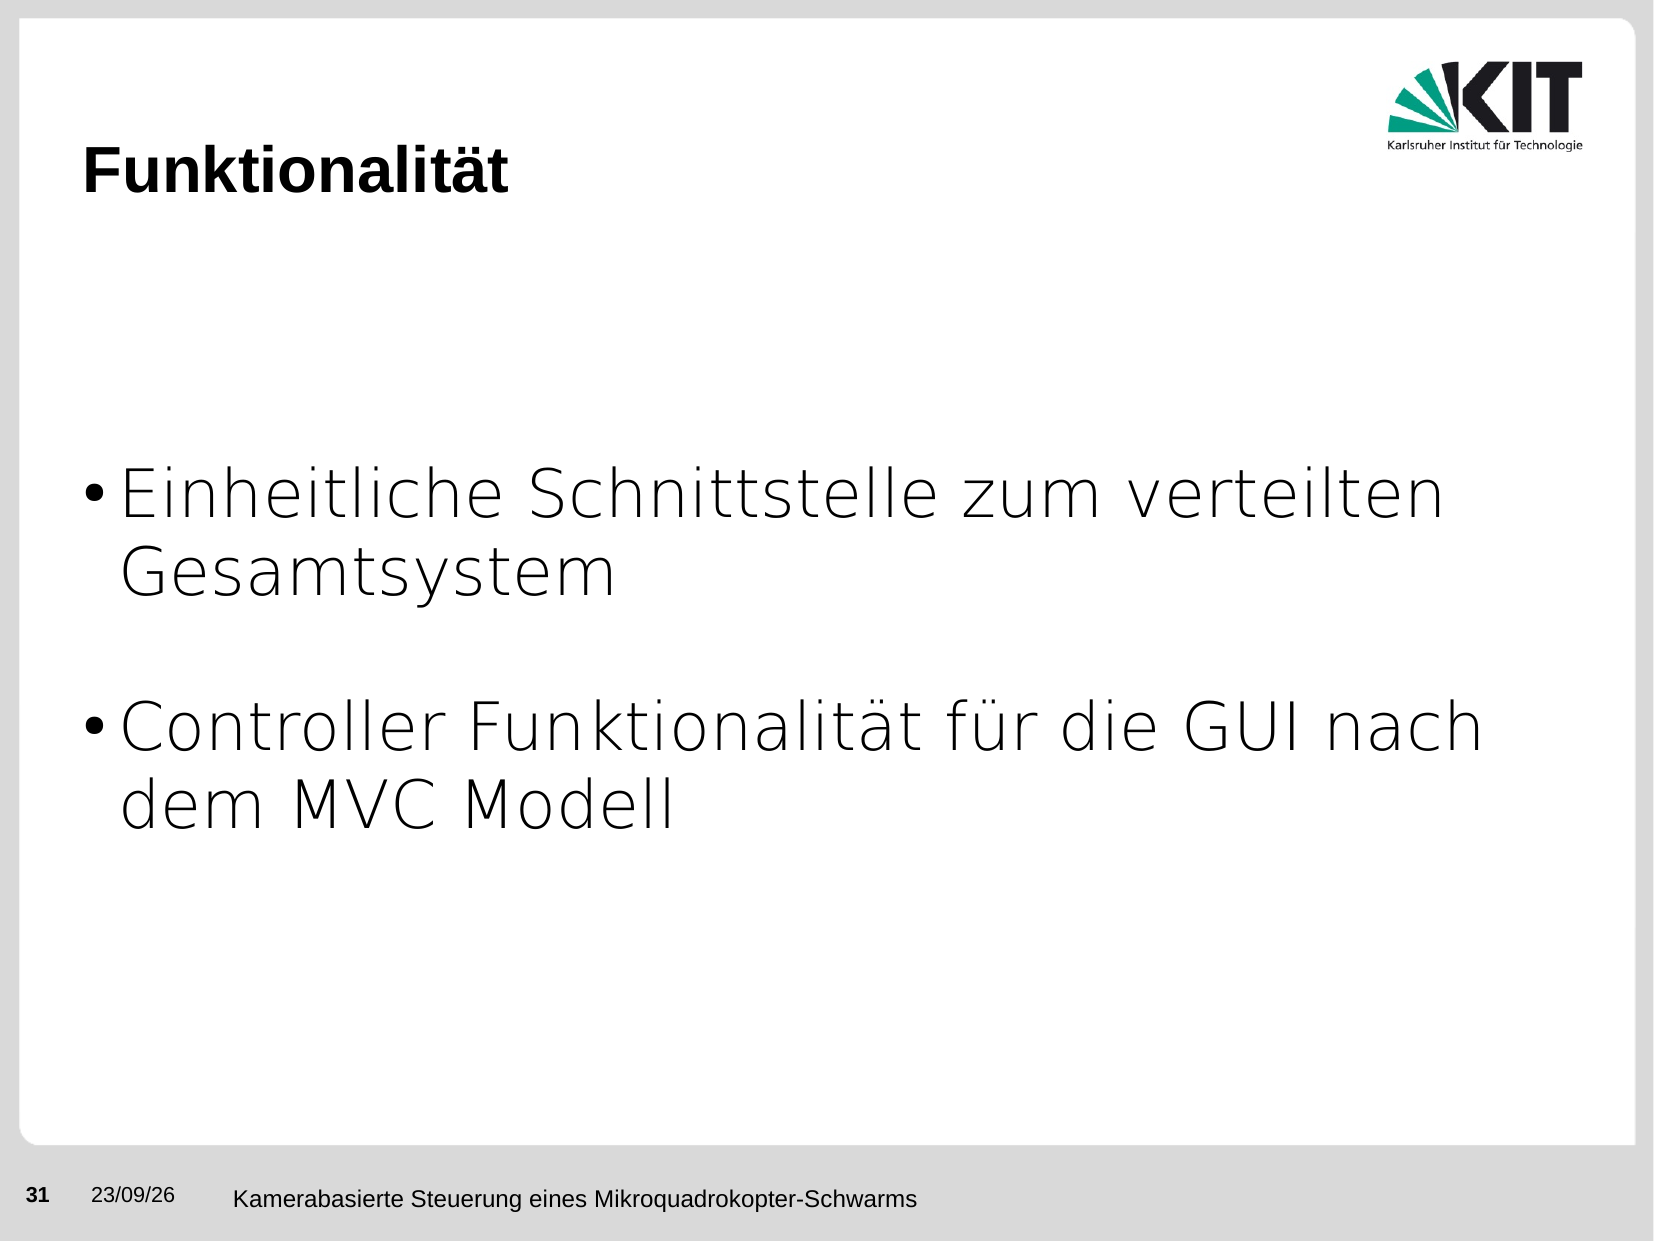

# Funktionalität
Einheitliche Schnittstelle zum verteilten Gesamtsystem
Controller Funktionalität für die GUI nach dem MVC Modell